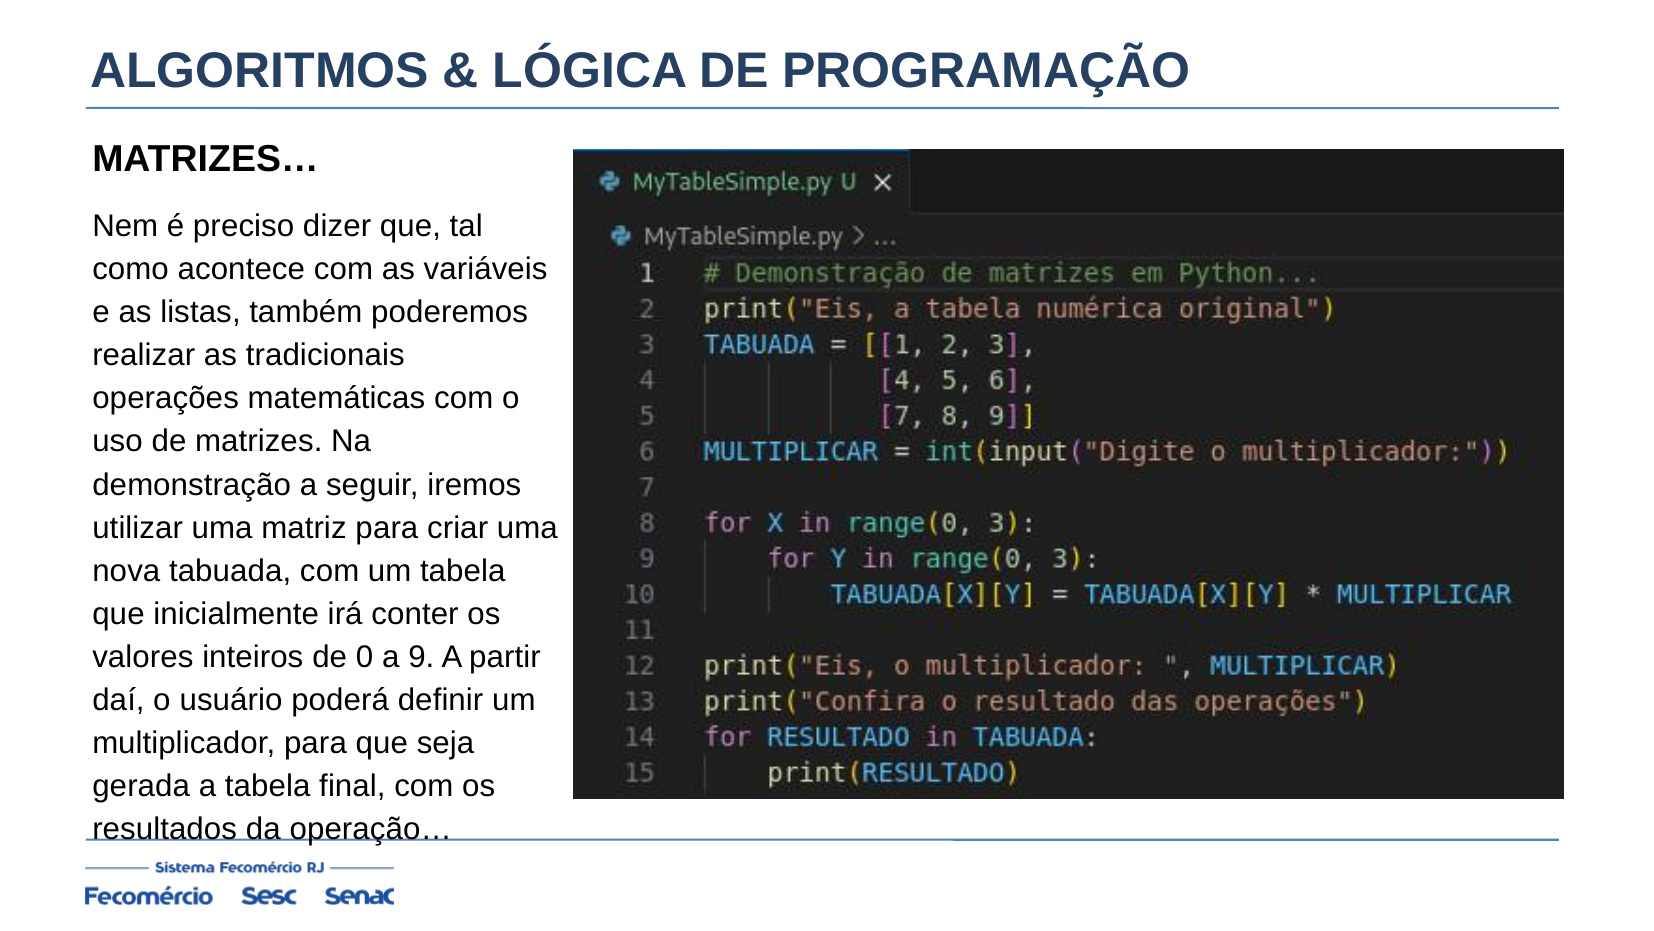

ALGORITMOS & LÓGICA DE PROGRAMAÇÃO
MATRIZES…
Nem é preciso dizer que, tal como acontece com as variáveis e as listas, também poderemos realizar as tradicionais operações matemáticas com o uso de matrizes. Na demonstração a seguir, iremos utilizar uma matriz para criar uma nova tabuada, com um tabela que inicialmente irá conter os valores inteiros de 0 a 9. A partir daí, o usuário poderá definir um multiplicador, para que seja gerada a tabela final, com os resultados da operação…